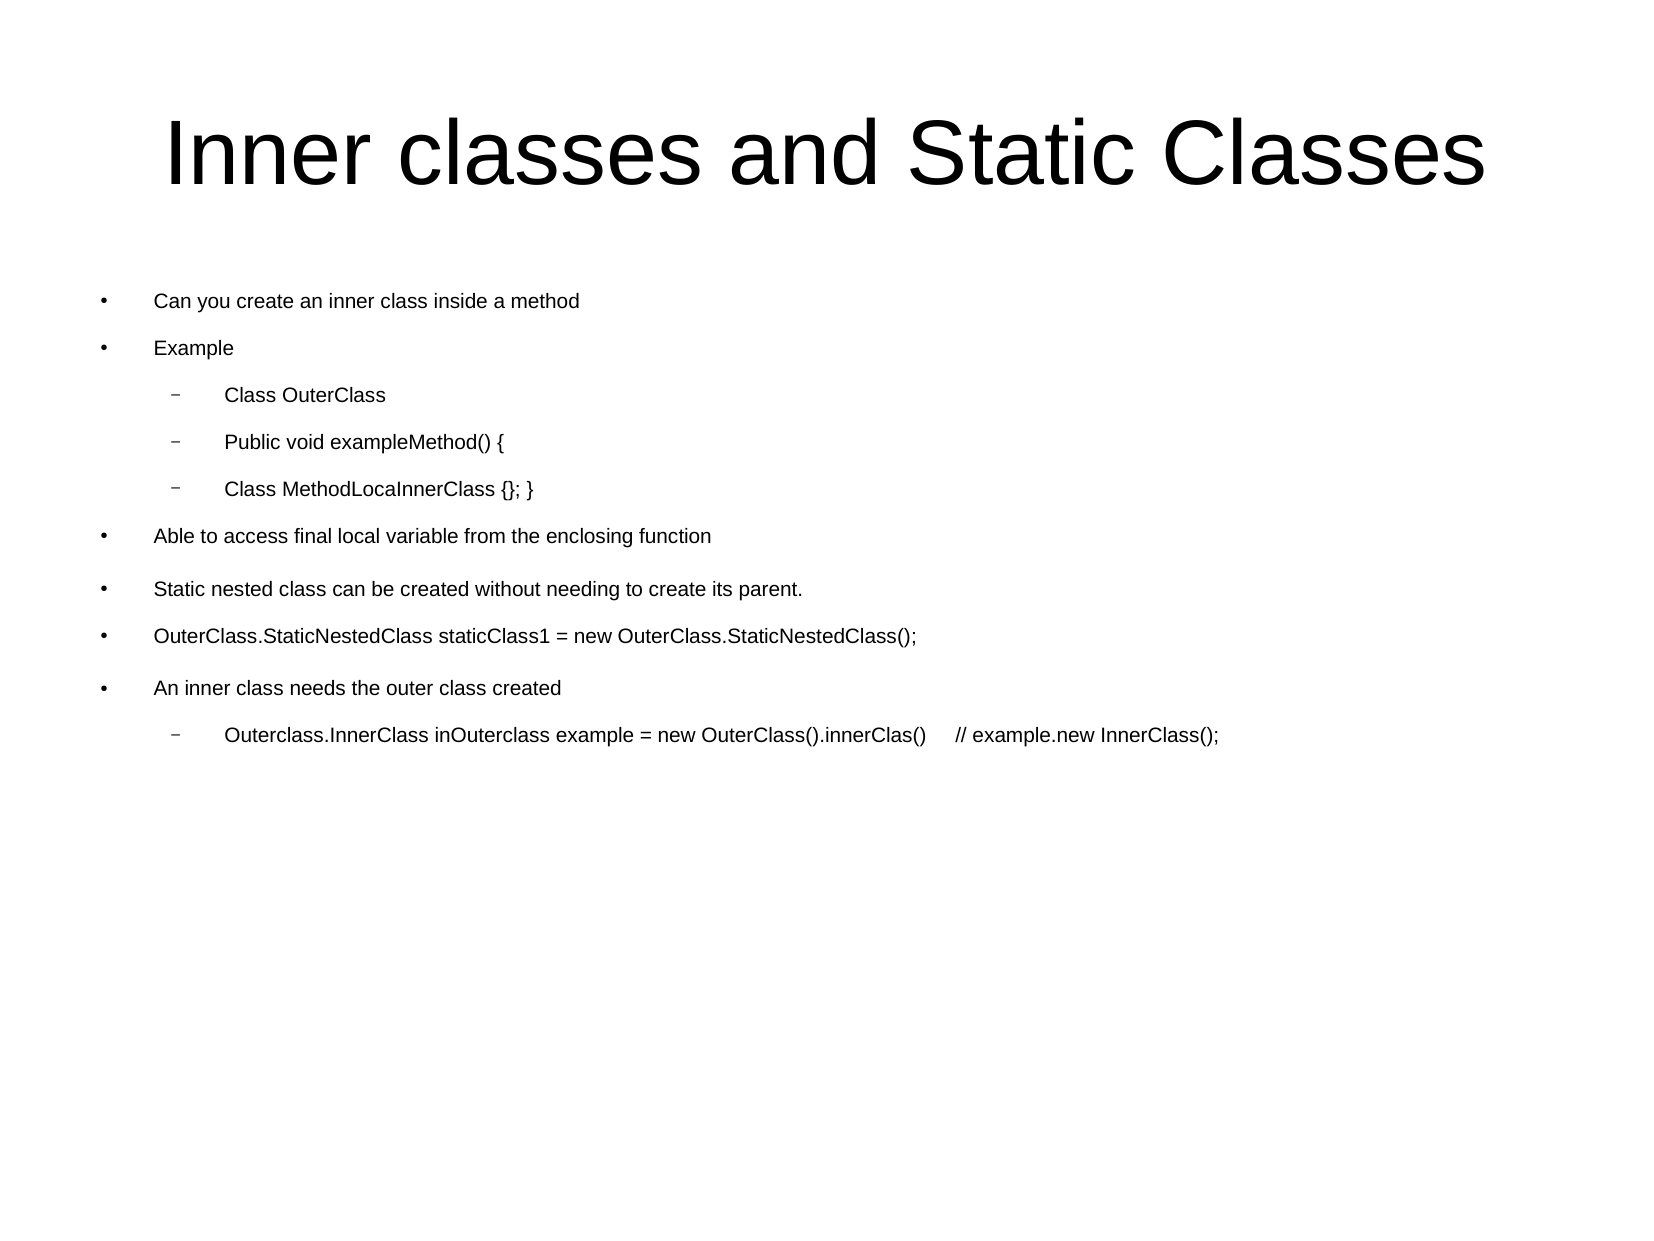

# Inner classes and Static Classes
Can you create an inner class inside a method
Example
Class OuterClass
Public void exampleMethod() {
Class MethodLocaInnerClass {}; }
Able to access final local variable from the enclosing function
Static nested class can be created without needing to create its parent.
OuterClass.StaticNestedClass staticClass1 = new OuterClass.StaticNestedClass();
An inner class needs the outer class created
Outerclass.InnerClass inOuterclass example = new OuterClass().innerClas() // example.new InnerClass();